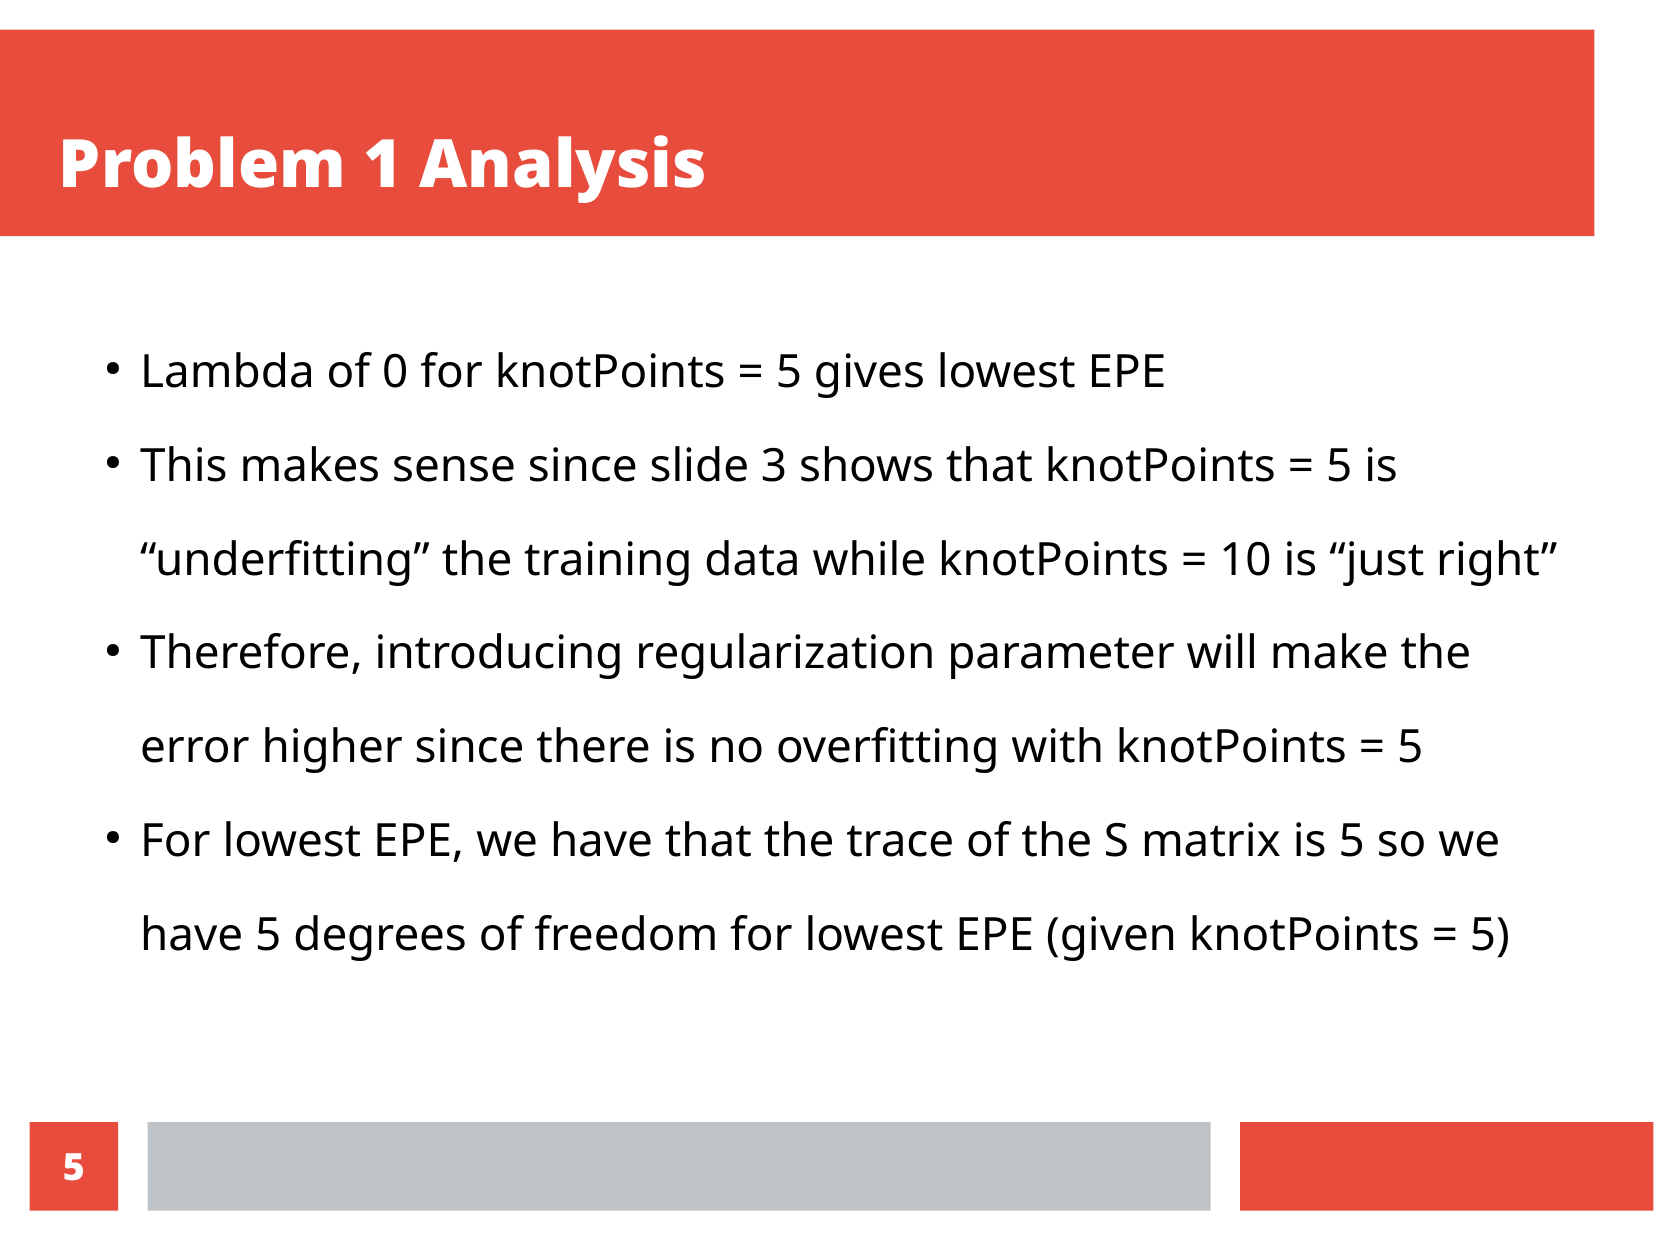

# Problem 1 Analysis
Lambda of 0 for knotPoints = 5 gives lowest EPE
This makes sense since slide 3 shows that knotPoints = 5 is “underfitting” the training data while knotPoints = 10 is “just right”
Therefore, introducing regularization parameter will make the error higher since there is no overfitting with knotPoints = 5
For lowest EPE, we have that the trace of the S matrix is 5 so we have 5 degrees of freedom for lowest EPE (given knotPoints = 5)
5